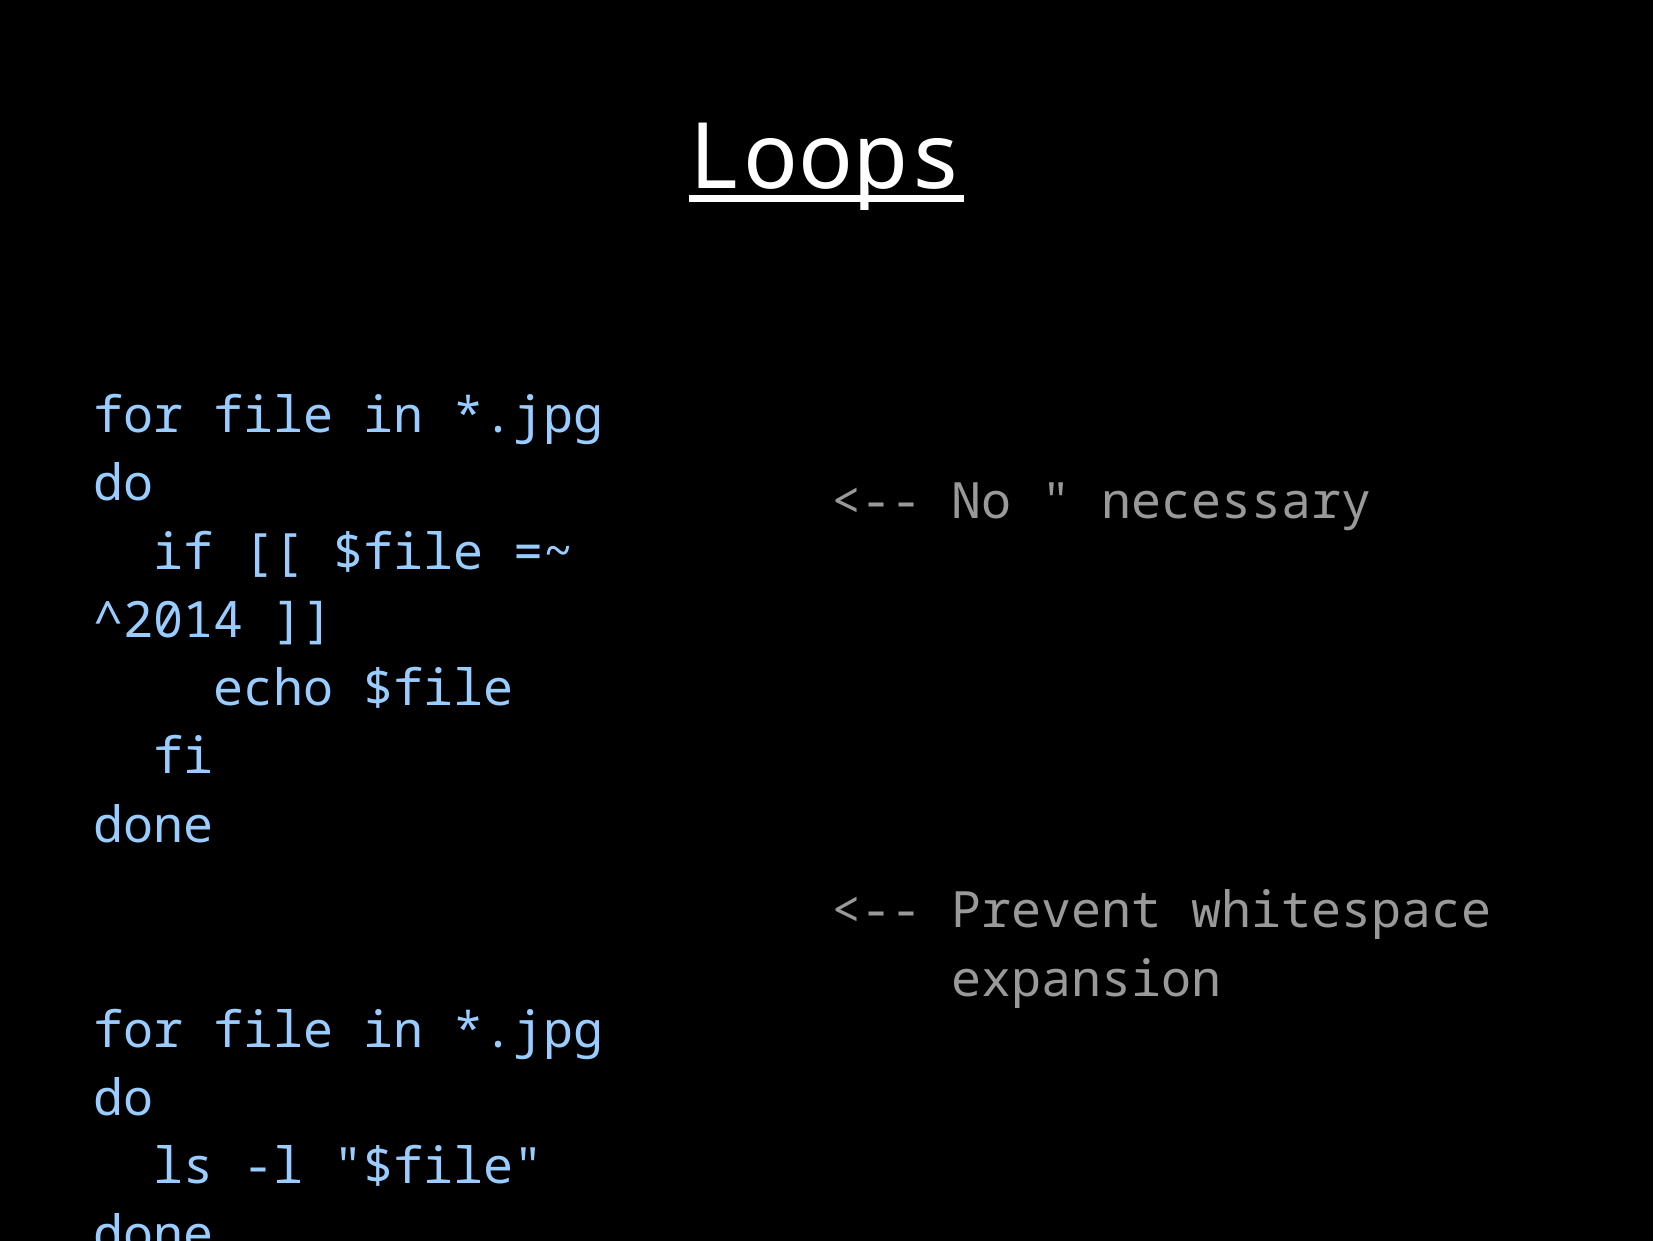

# Loops
| for file in \*.jpg do if [[ $file =~ ^2014 ]] echo $file fi done for file in \*.jpg do ls -l "$file" done | <-- No " necessary <-- Prevent whitespace expansion |
| --- | --- |